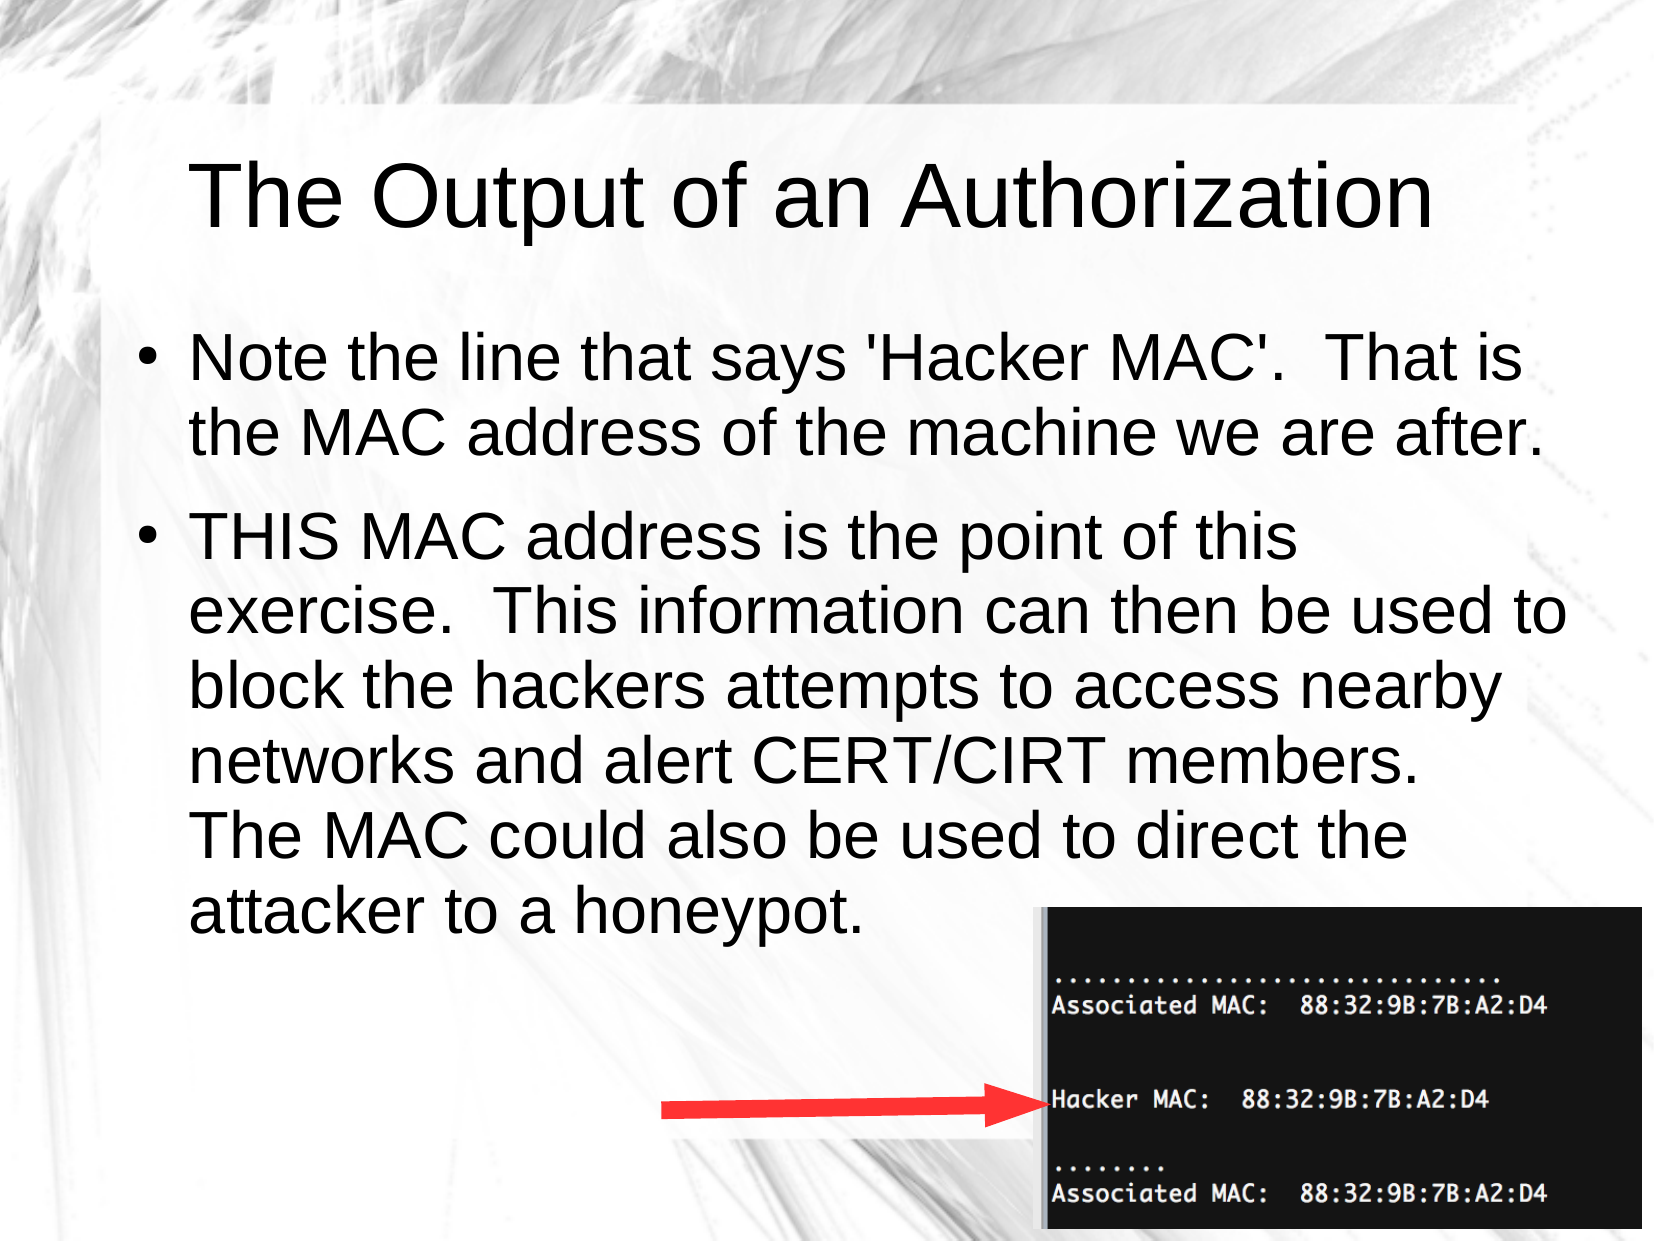

# The Output of an Authorization
Note the line that says 'Hacker MAC'. That is the MAC address of the machine we are after.
THIS MAC address is the point of this exercise. This information can then be used to block the hackers attempts to access nearby networks and alert CERT/CIRT members. The MAC could also be used to direct the attacker to a honeypot.